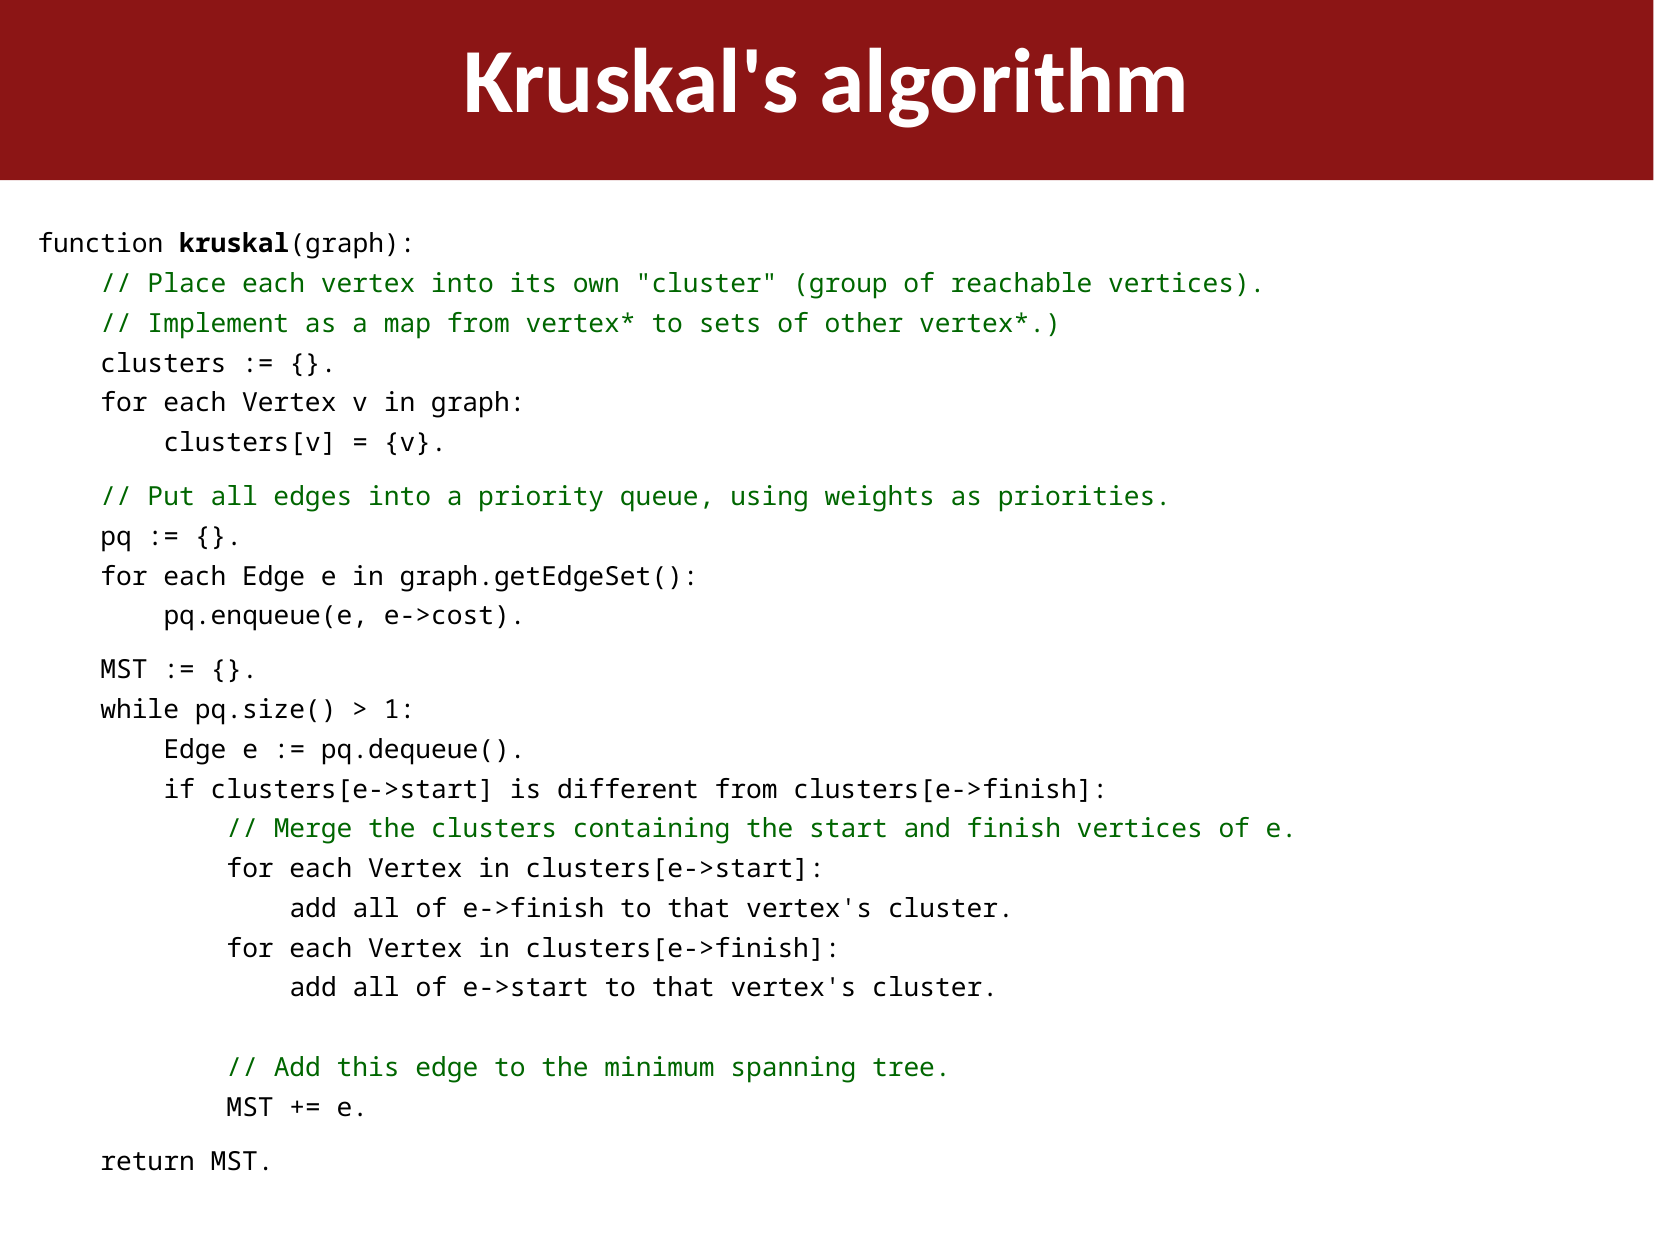

# Kruskal's algorithm
function kruskal(graph):
 // Place each vertex into its own "cluster" (group of reachable vertices).
 // Implement as a map from vertex* to sets of other vertex*.)
 clusters := {}.
 for each Vertex v in graph:
 clusters[v] = {v}.
 // Put all edges into a priority queue, using weights as priorities.
 pq := {}.
 for each Edge e in graph.getEdgeSet():
 pq.enqueue(e, e->cost).
 MST := {}.
 while pq.size() > 1:
 Edge e := pq.dequeue().
 if clusters[e->start] is different from clusters[e->finish]:
 // Merge the clusters containing the start and finish vertices of e.
 for each Vertex in clusters[e->start]:
 add all of e->finish to that vertex's cluster.
 for each Vertex in clusters[e->finish]:
 add all of e->start to that vertex's cluster.
 // Add this edge to the minimum spanning tree.
 MST += e.
 return MST.